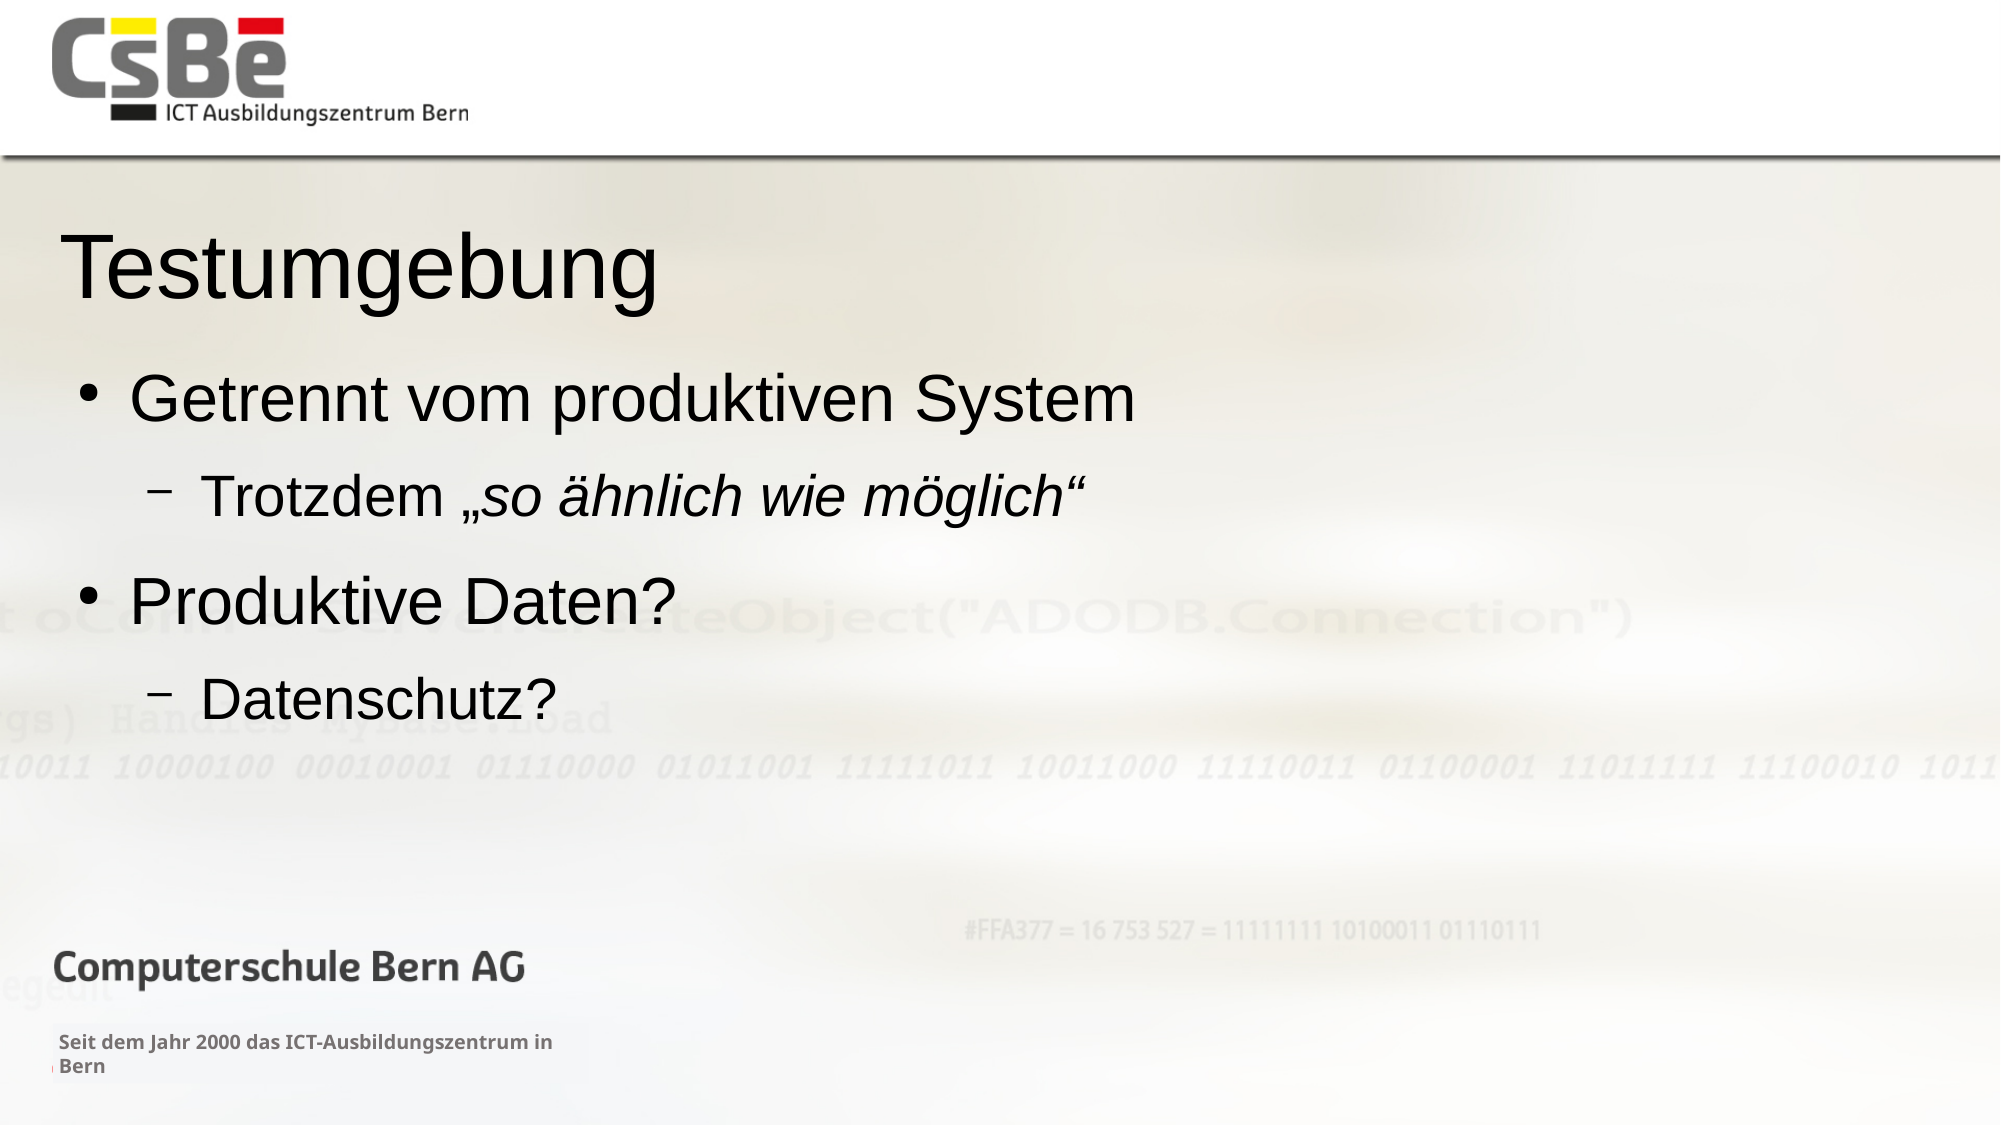

Testumgebung
# Getrennt vom produktiven System
Trotzdem „so ähnlich wie möglich“
Produktive Daten?
Datenschutz?